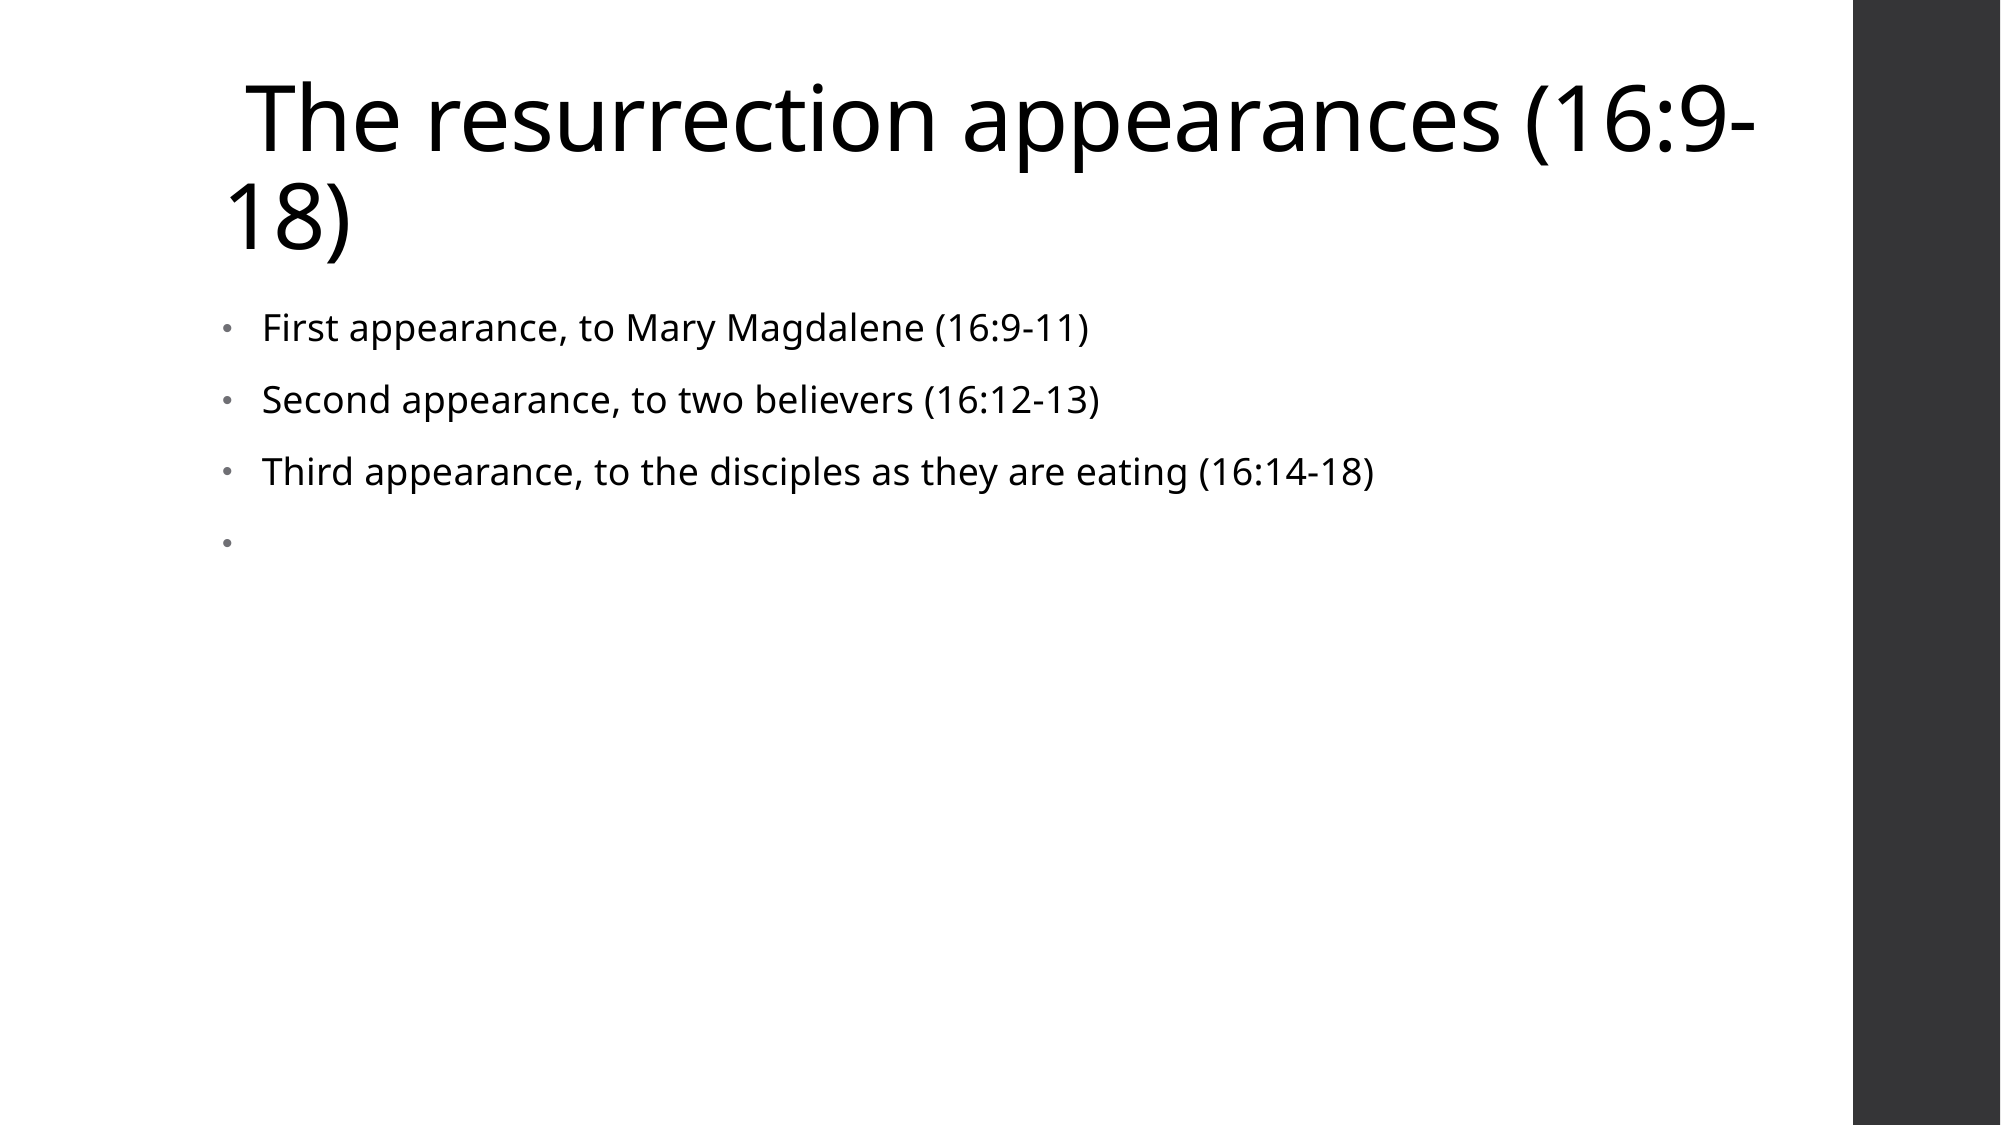

# The resurrection appearances (16:9-18)
 First appearance, to Mary Magdalene (16:9-11)
 Second appearance, to two believers (16:12-13)
 Third appearance, to the disciples as they are eating (16:14-18)